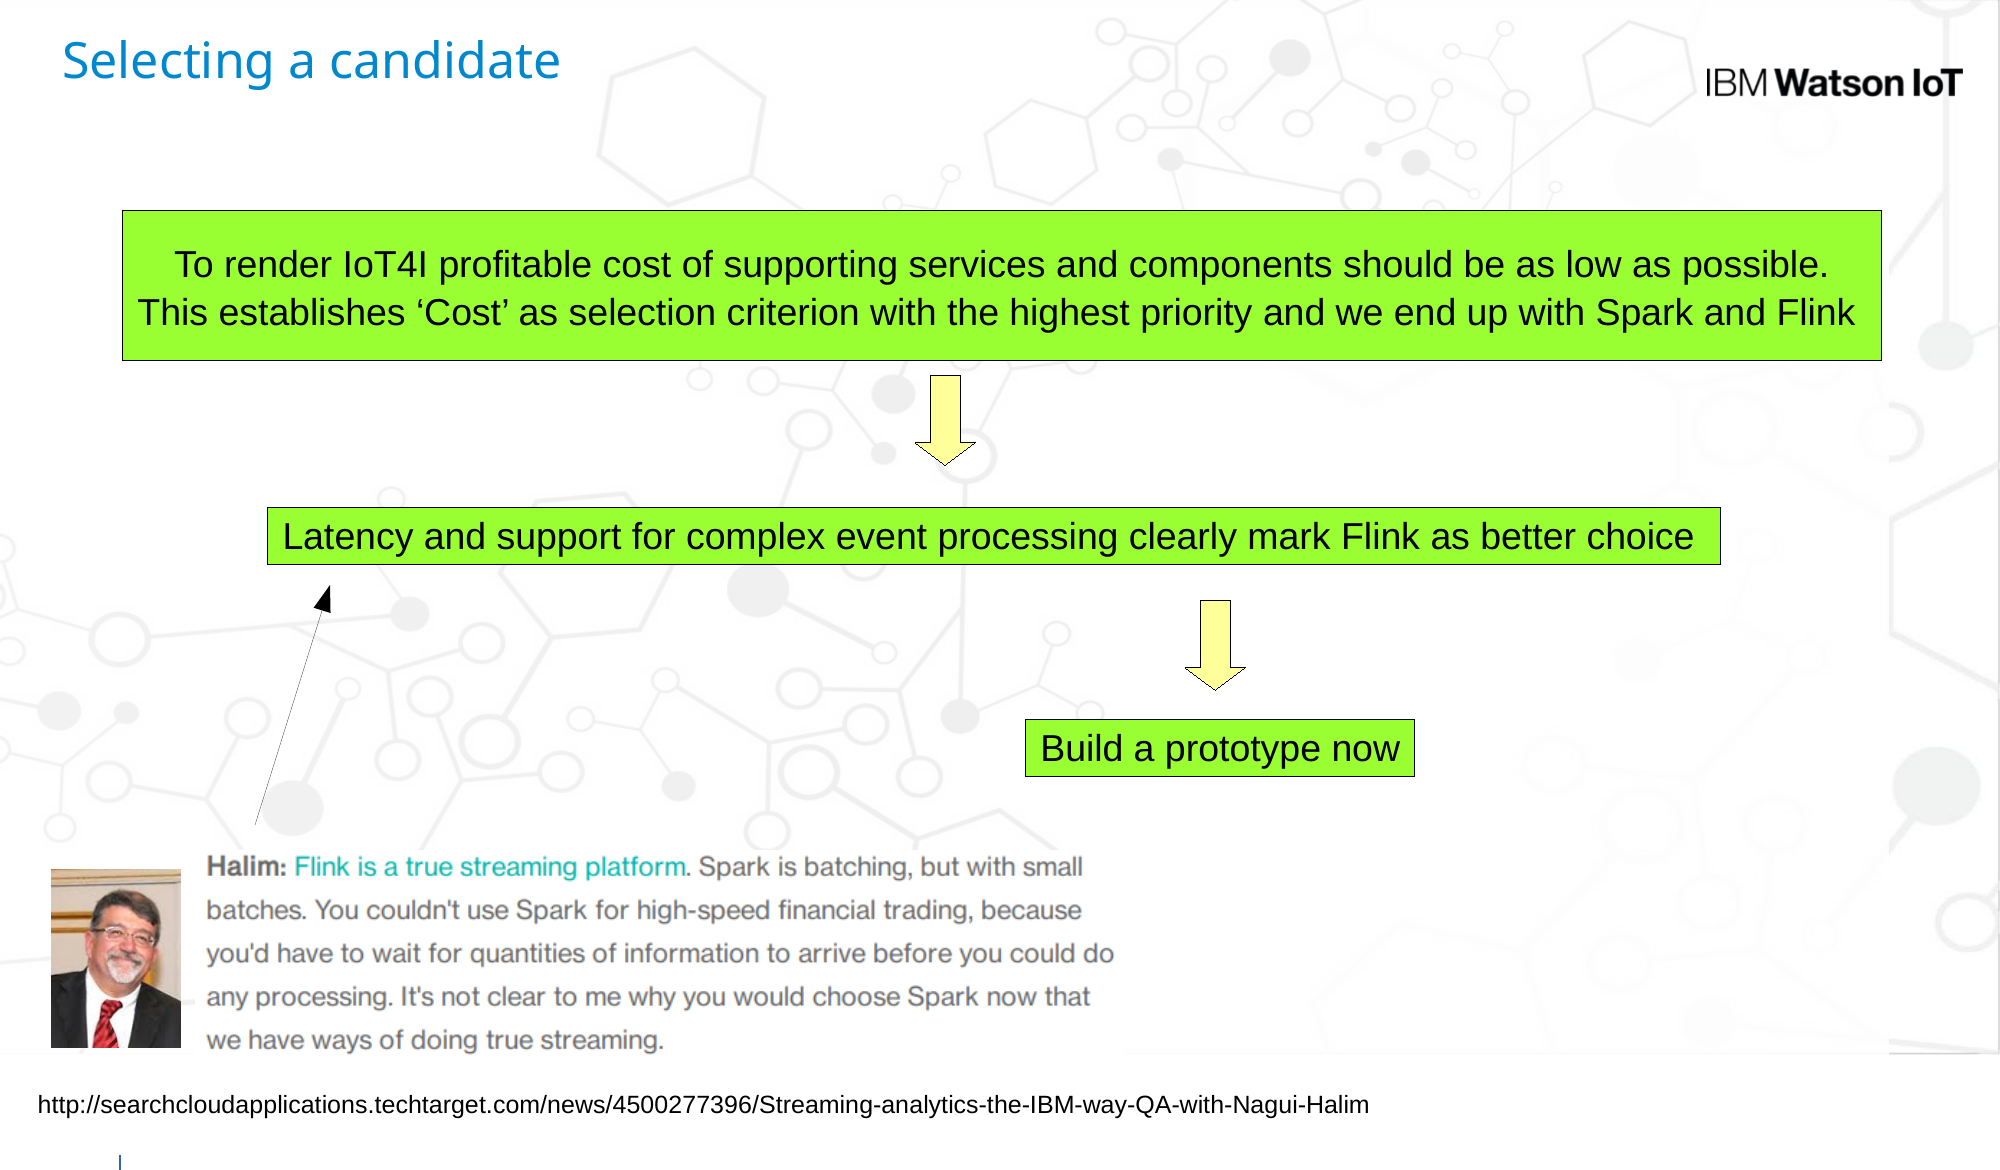

# Selecting a candidate
To render IoT4I profitable cost of supporting services and components should be as low as possible.
This establishes ‘Cost’ as selection criterion with the highest priority and we end up with Spark and Flink
Latency and support for complex event processing clearly mark Flink as better choice
Build a prototype now
http://searchcloudapplications.techtarget.com/news/4500277396/Streaming-analytics-the-IBM-way-QA-with-Nagui-Halim